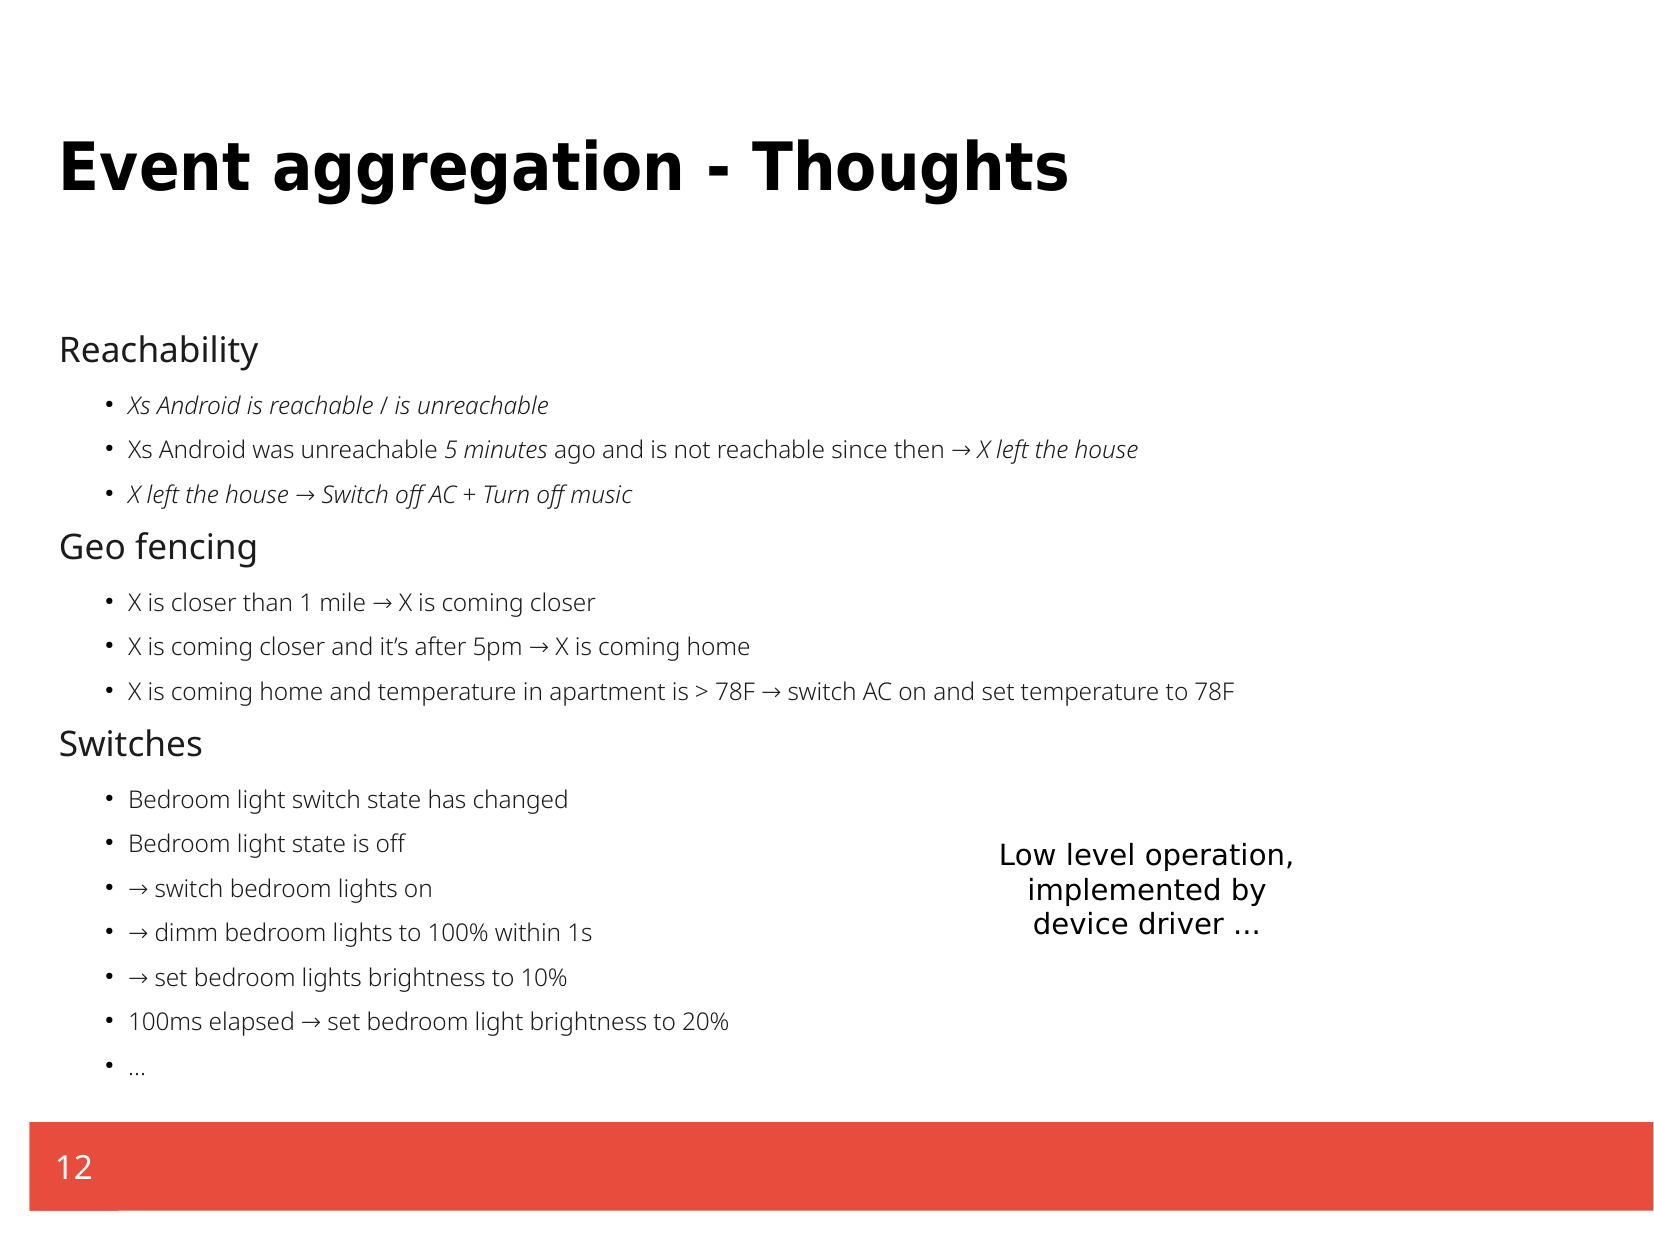

# Event aggregation - Thoughts
Reachability
Xs Android is reachable / is unreachable
Xs Android was unreachable 5 minutes ago and is not reachable since then → X left the house
X left the house → Switch off AC + Turn off music
Geo fencing
X is closer than 1 mile → X is coming closer
X is coming closer and it’s after 5pm → X is coming home
X is coming home and temperature in apartment is > 78F → switch AC on and set temperature to 78F
Switches
Bedroom light switch state has changed
Bedroom light state is off
→ switch bedroom lights on
→ dimm bedroom lights to 100% within 1s
→ set bedroom lights brightness to 10%
100ms elapsed → set bedroom light brightness to 20%
...
Low level operation,
implemented by
device driver ...
12